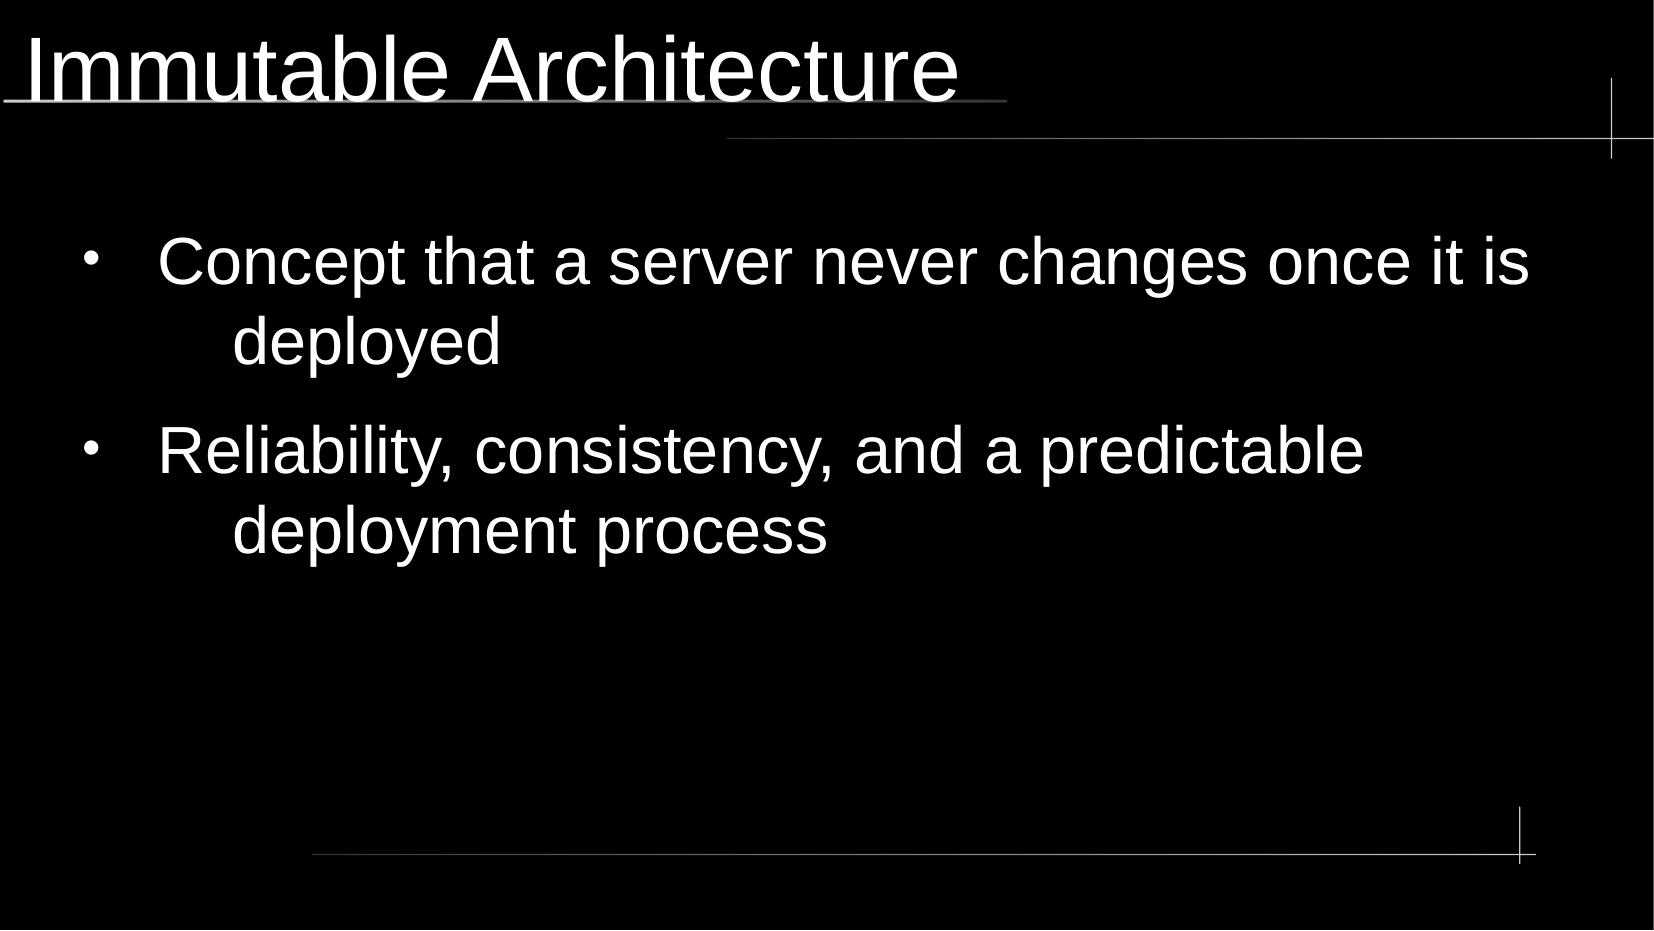

# Immutable Architecture
Concept that a server never changes once it is deployed
Reliability, consistency, and a predictable deployment process